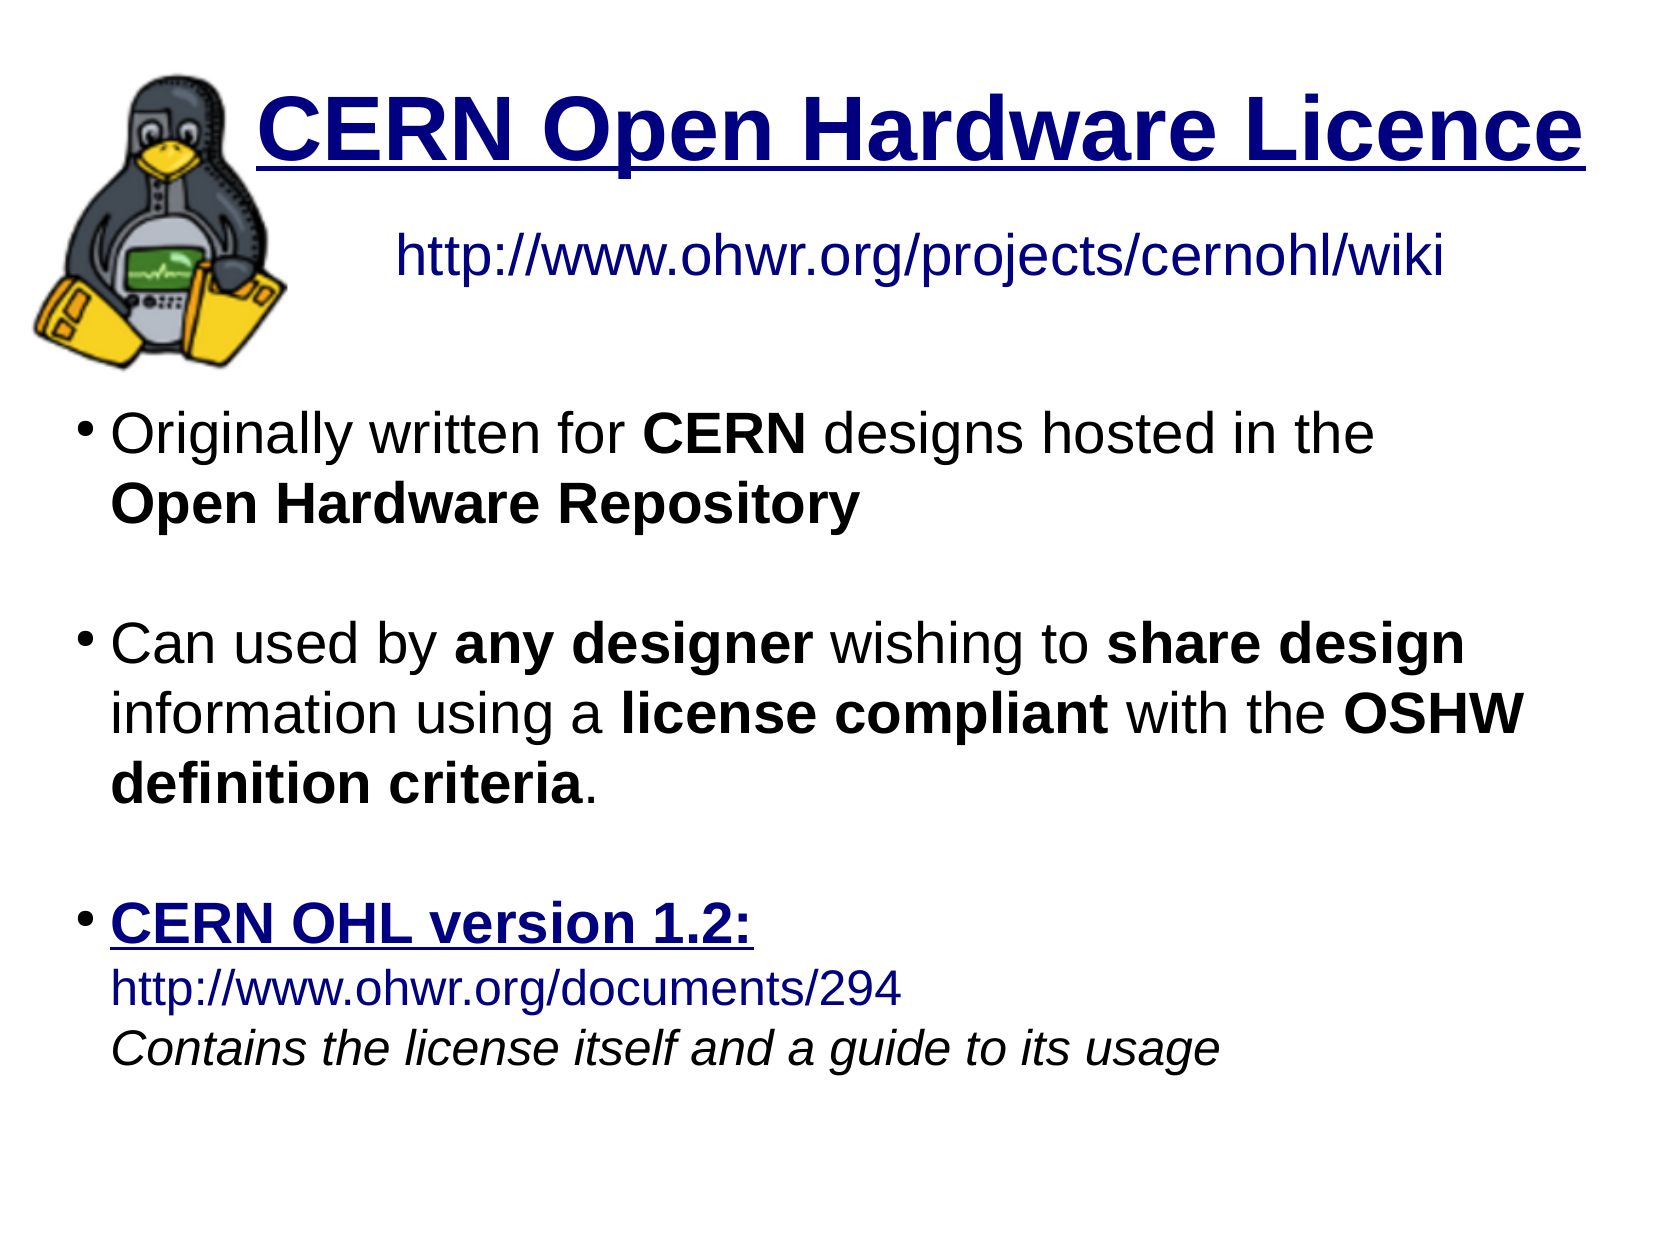

# CERN Open Hardware Licence http://www.ohwr.org/projects/cernohl/wiki
Originally written for CERN designs hosted in the Open Hardware Repository
Can used by any designer wishing to share design information using a license compliant with the OSHW definition criteria.
CERN OHL version 1.2:
http://www.ohwr.org/documents/294
Contains the license itself and a guide to its usage